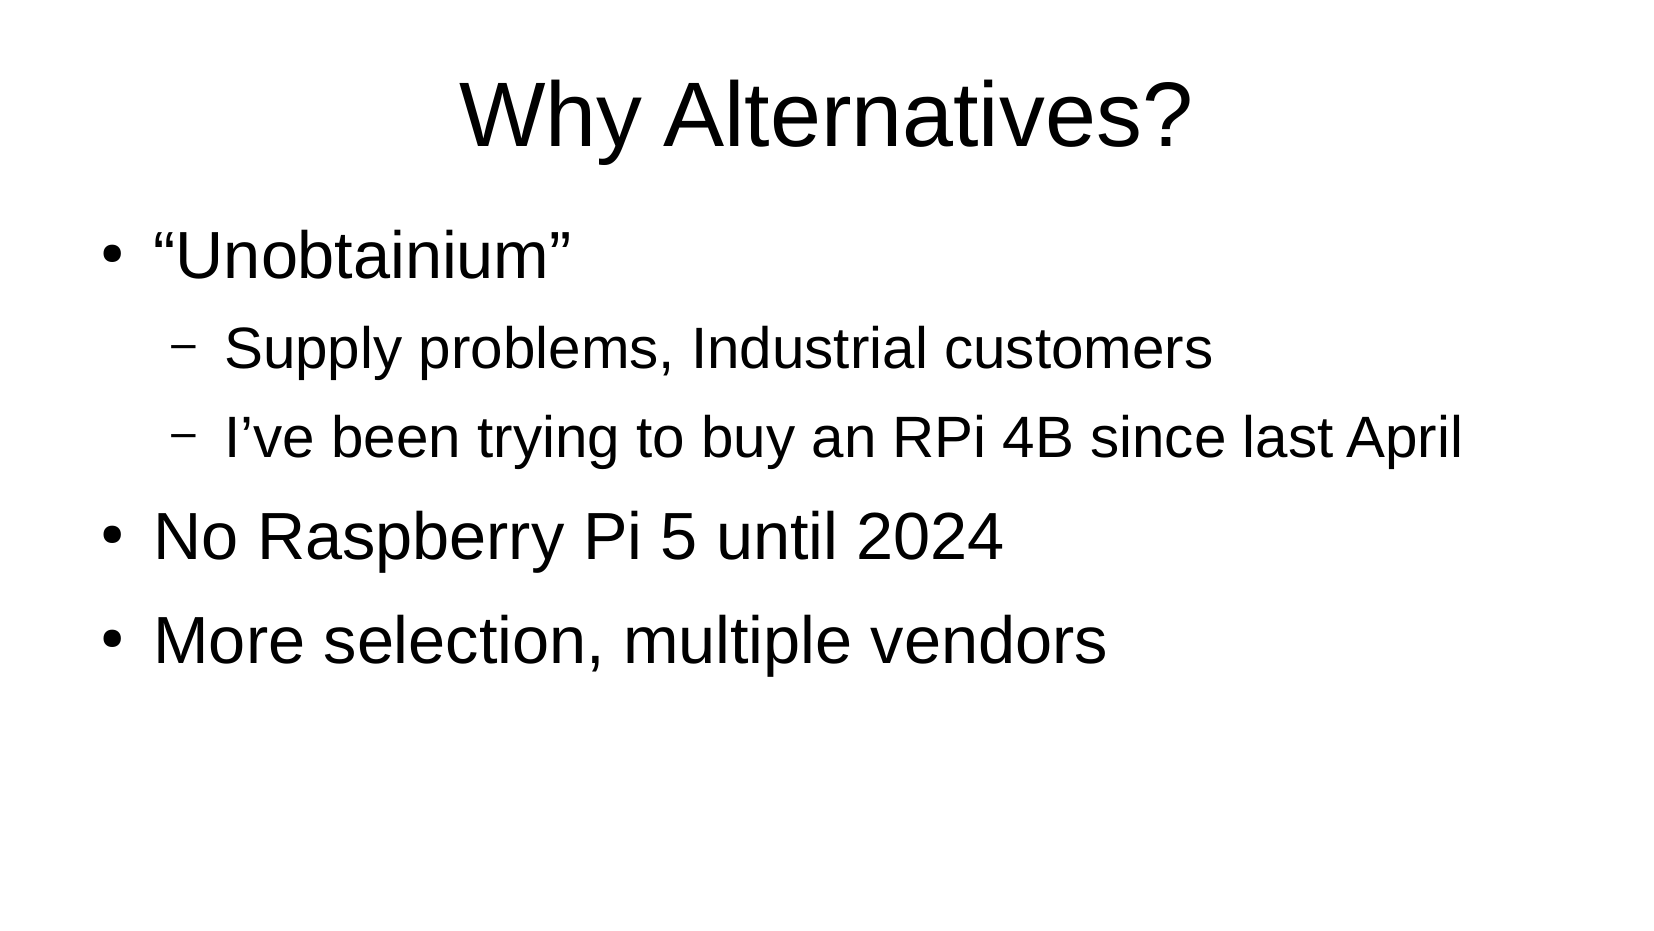

# Why Alternatives?
“Unobtainium”
Supply problems, Industrial customers
I’ve been trying to buy an RPi 4B since last April
No Raspberry Pi 5 until 2024
More selection, multiple vendors